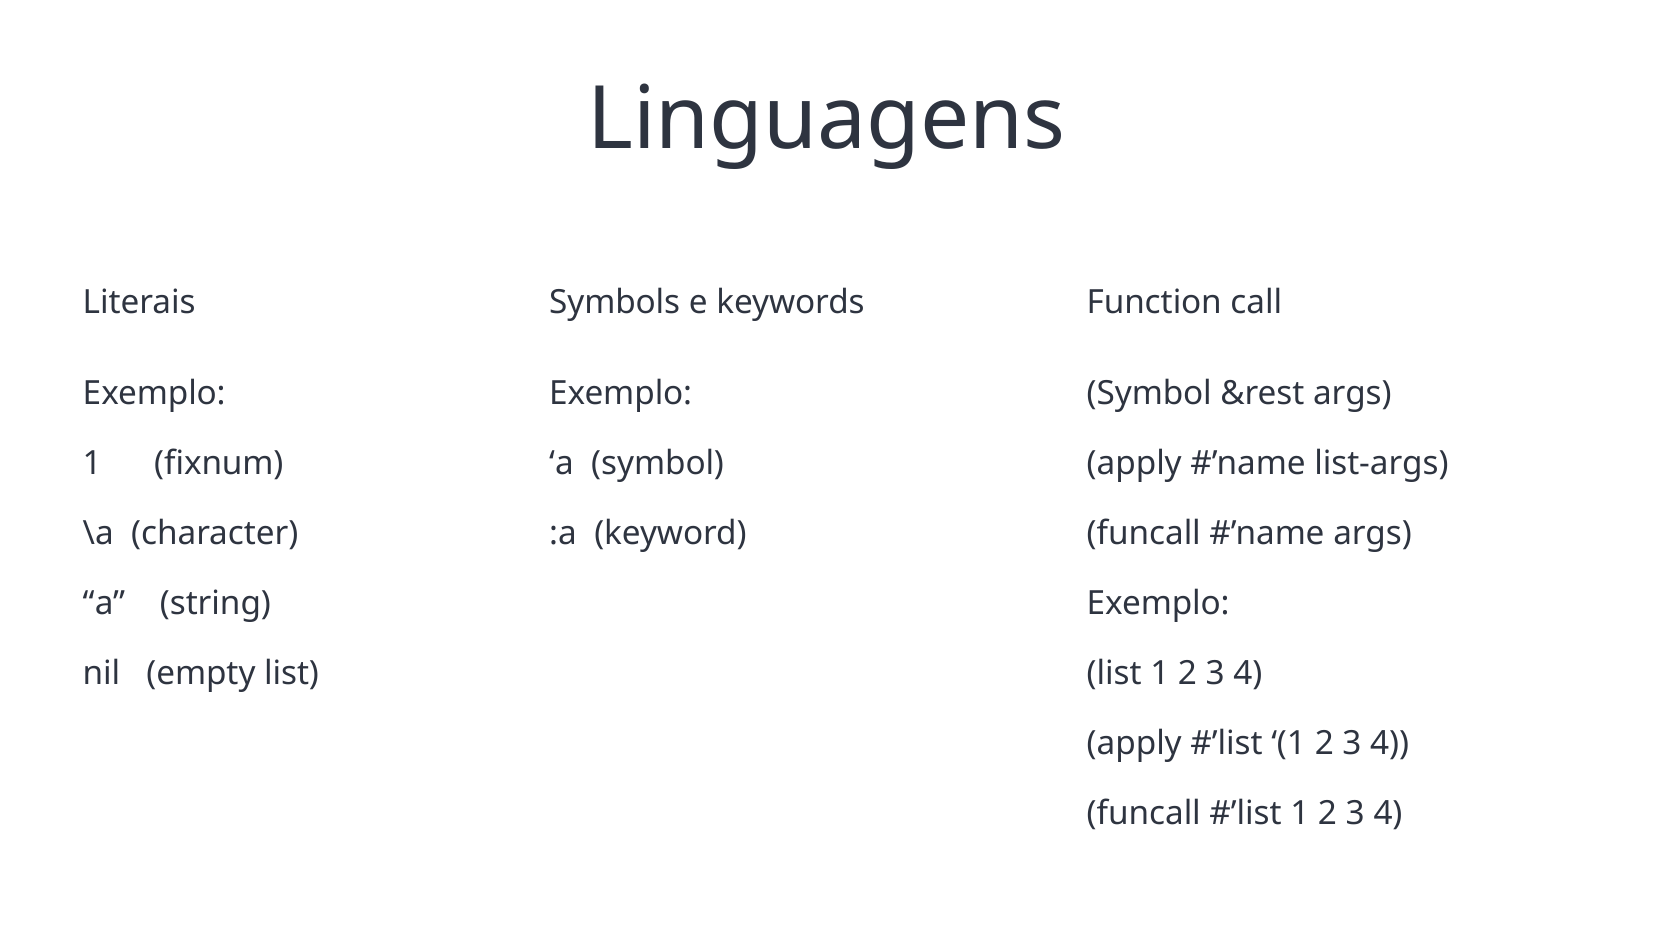

# Linguagens
Symbols e keywords
Exemplo:
‘a (symbol)
:a (keyword)
Literais
Exemplo:
1 (fixnum)
\a (character)
“a” (string)
nil (empty list)
Function call
(Symbol &rest args)
(apply #’name list-args)
(funcall #’name args)
Exemplo:
(list 1 2 3 4)
(apply #’list ‘(1 2 3 4))
(funcall #’list 1 2 3 4)